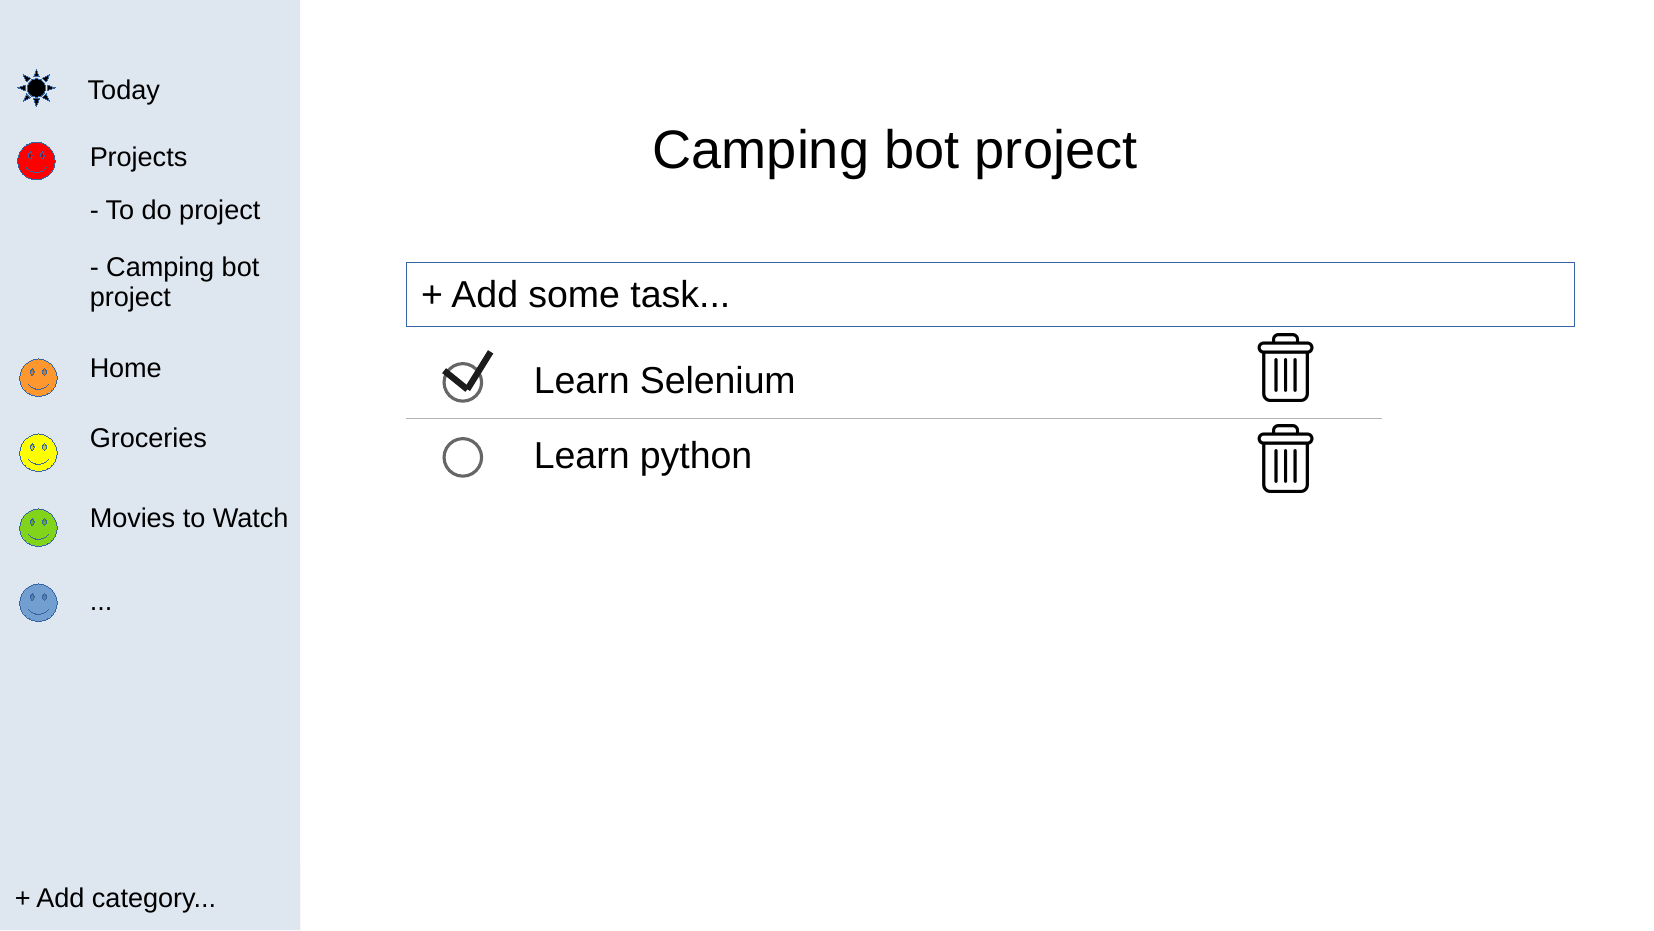

Today
Camping bot project
Projects
- To do project
- Camping bot project
+ Add some task...
Home
Learn Selenium
Groceries
Learn python
Movies to Watch
...
+ Add category...